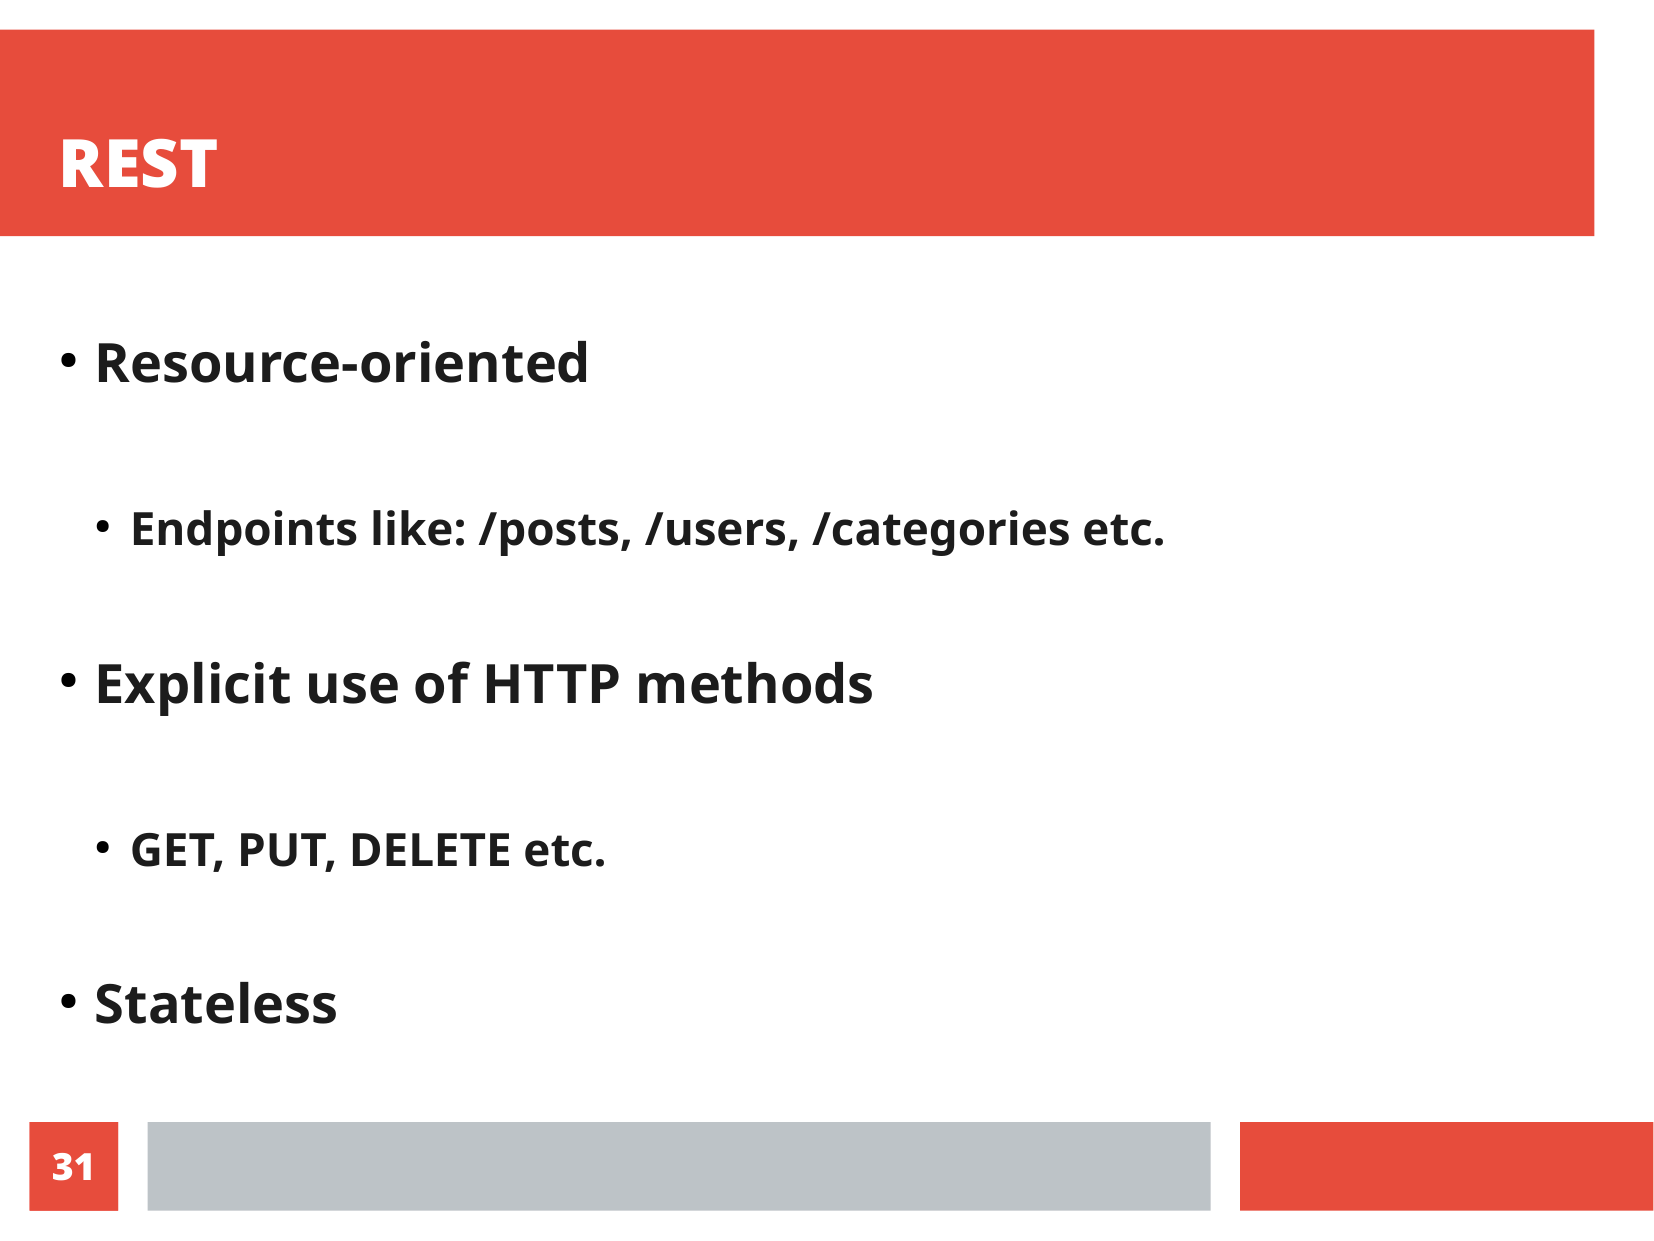

# REST
Resource-oriented
Endpoints like: /posts, /users, /categories etc.
Explicit use of HTTP methods
GET, PUT, DELETE etc.
Stateless
31